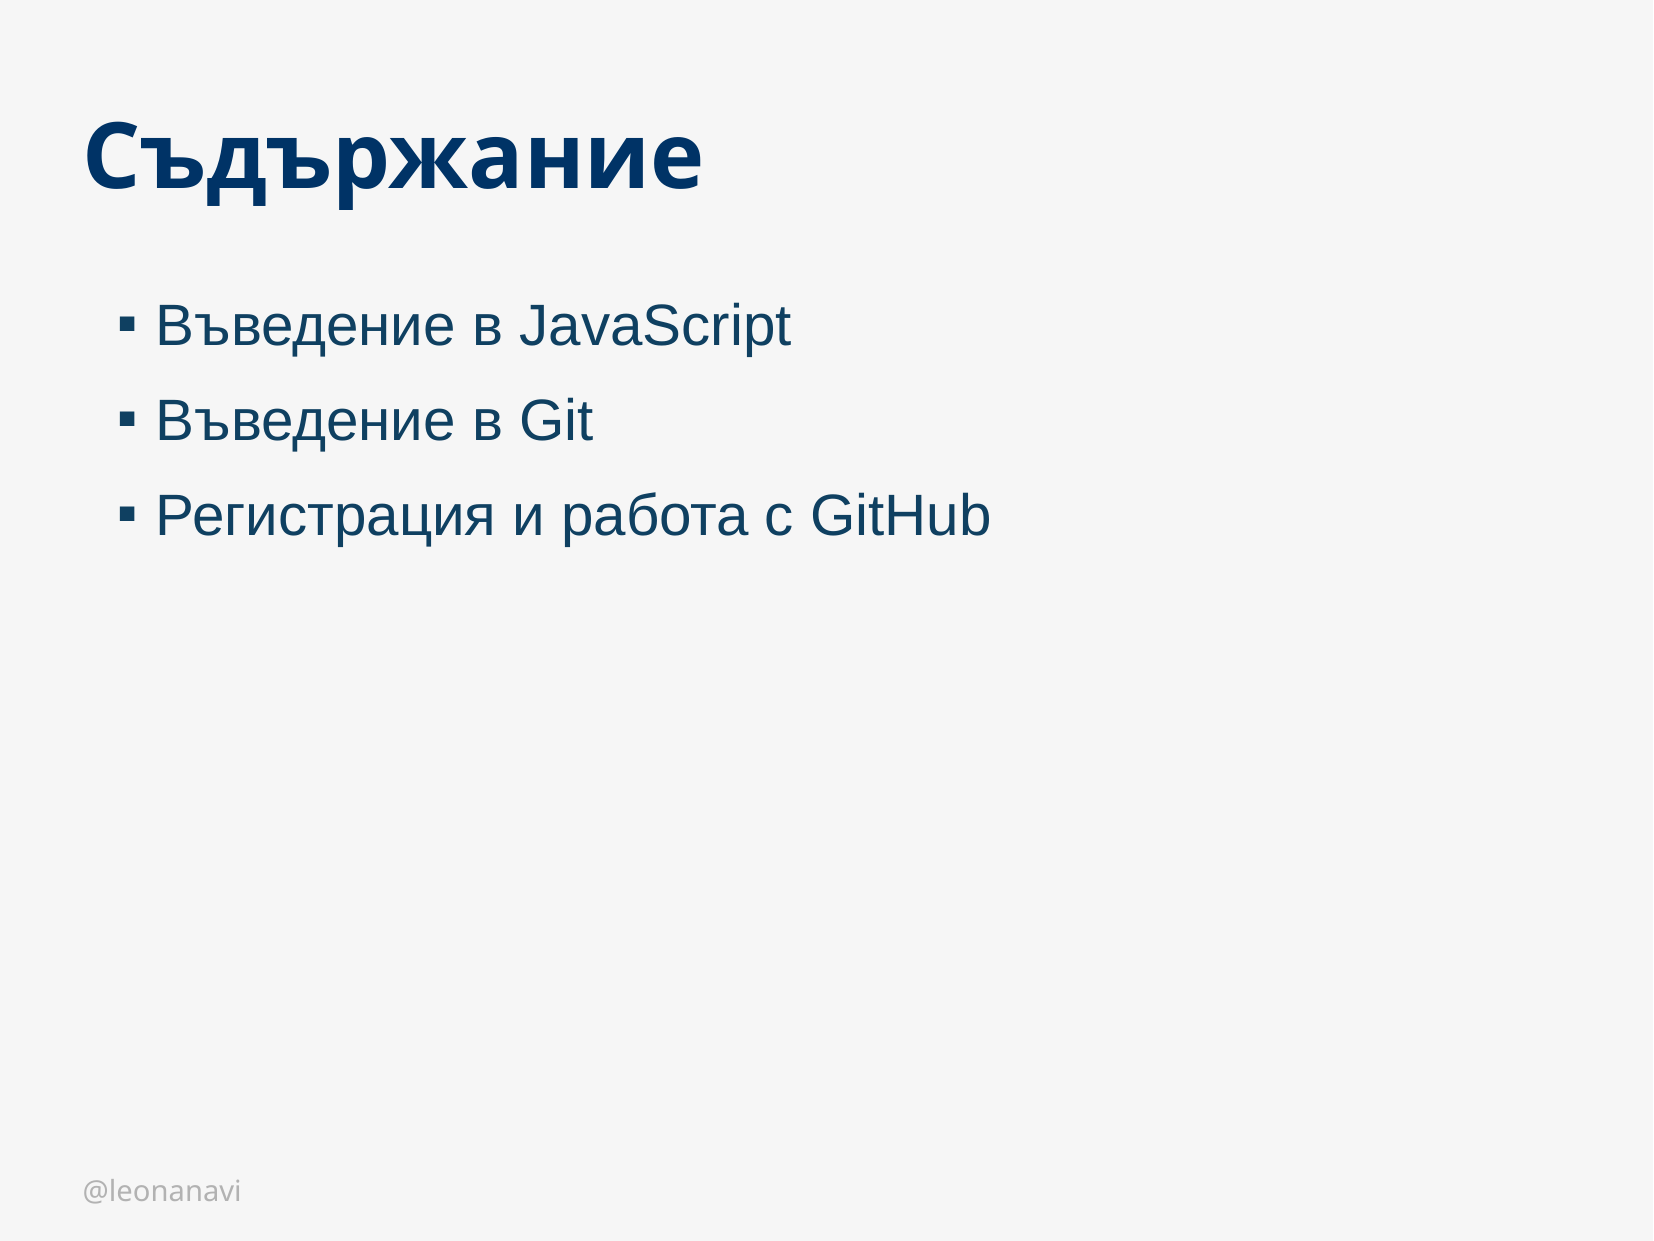

# Съдържание
Въведение в JavaScript
Въведение в Git
Регистрация и работа с GitHub